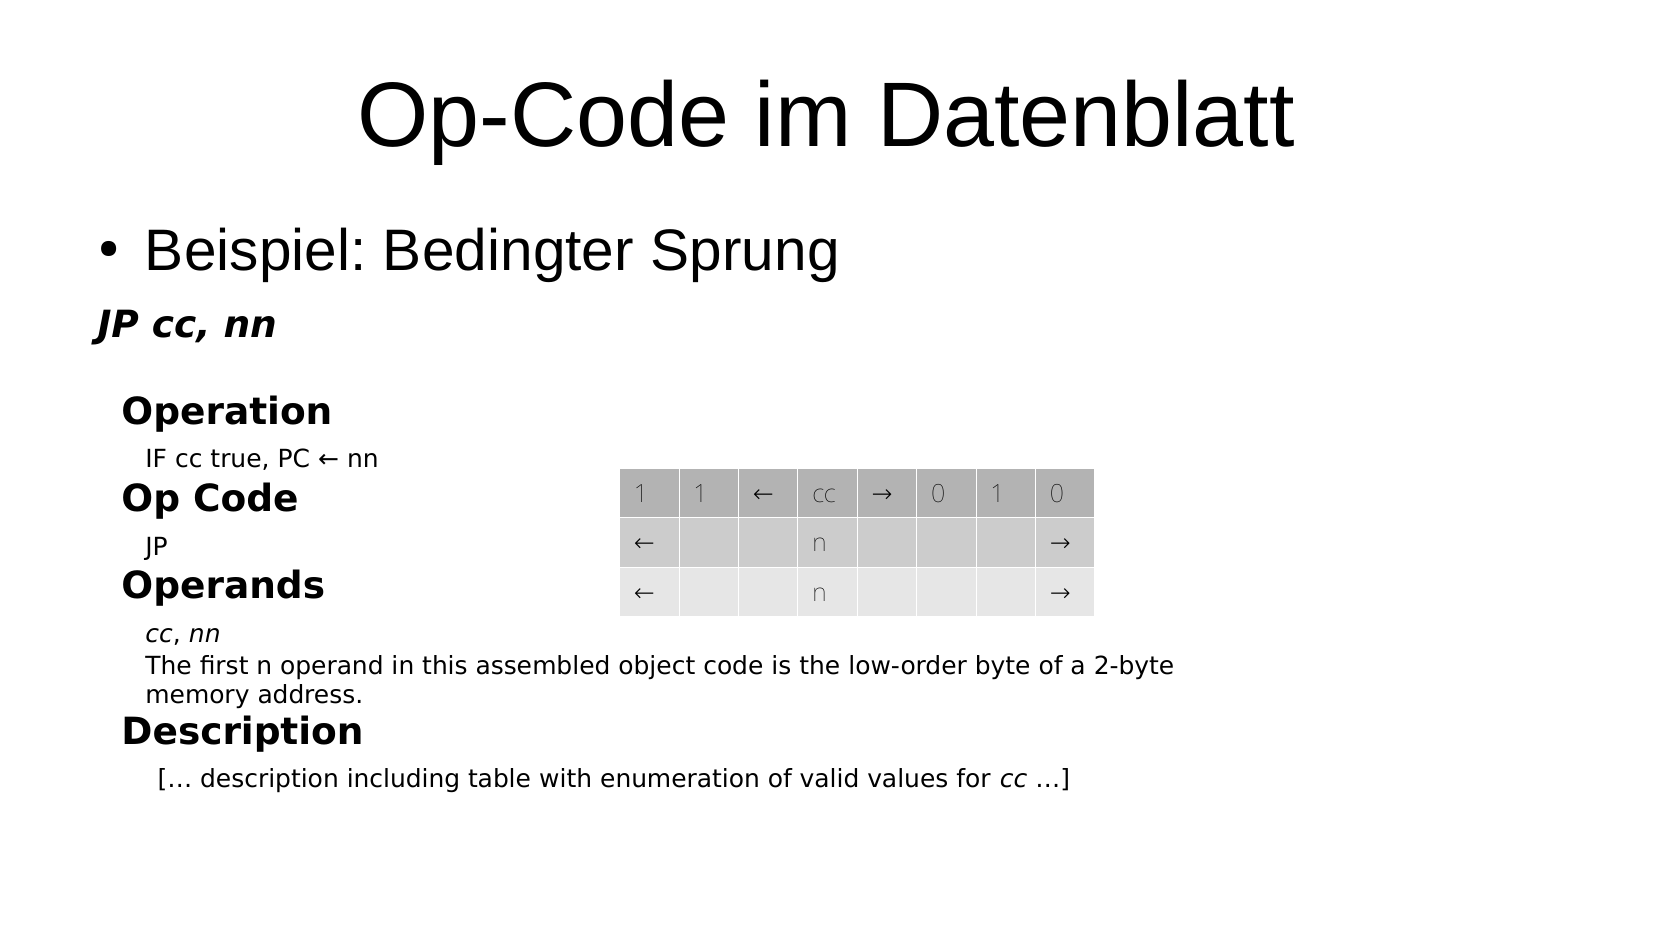

# Op-Code im Datenblatt
Beispiel: Bedingter Sprung
JP cc, nn
 Operation
 IF cc true, PC ← nn
 Op Code
 JP
 Operands
 cc, nn
 The first n operand in this assembled object code is the low-order byte of a 2-byte
 memory address.
 Description
 [… description including table with enumeration of valid values for cc …]
| 1 | 1 | ← | cc | → | 0 | 1 | 0 |
| --- | --- | --- | --- | --- | --- | --- | --- |
| ← | | | n | | | | → |
| ← | | | n | | | | → |